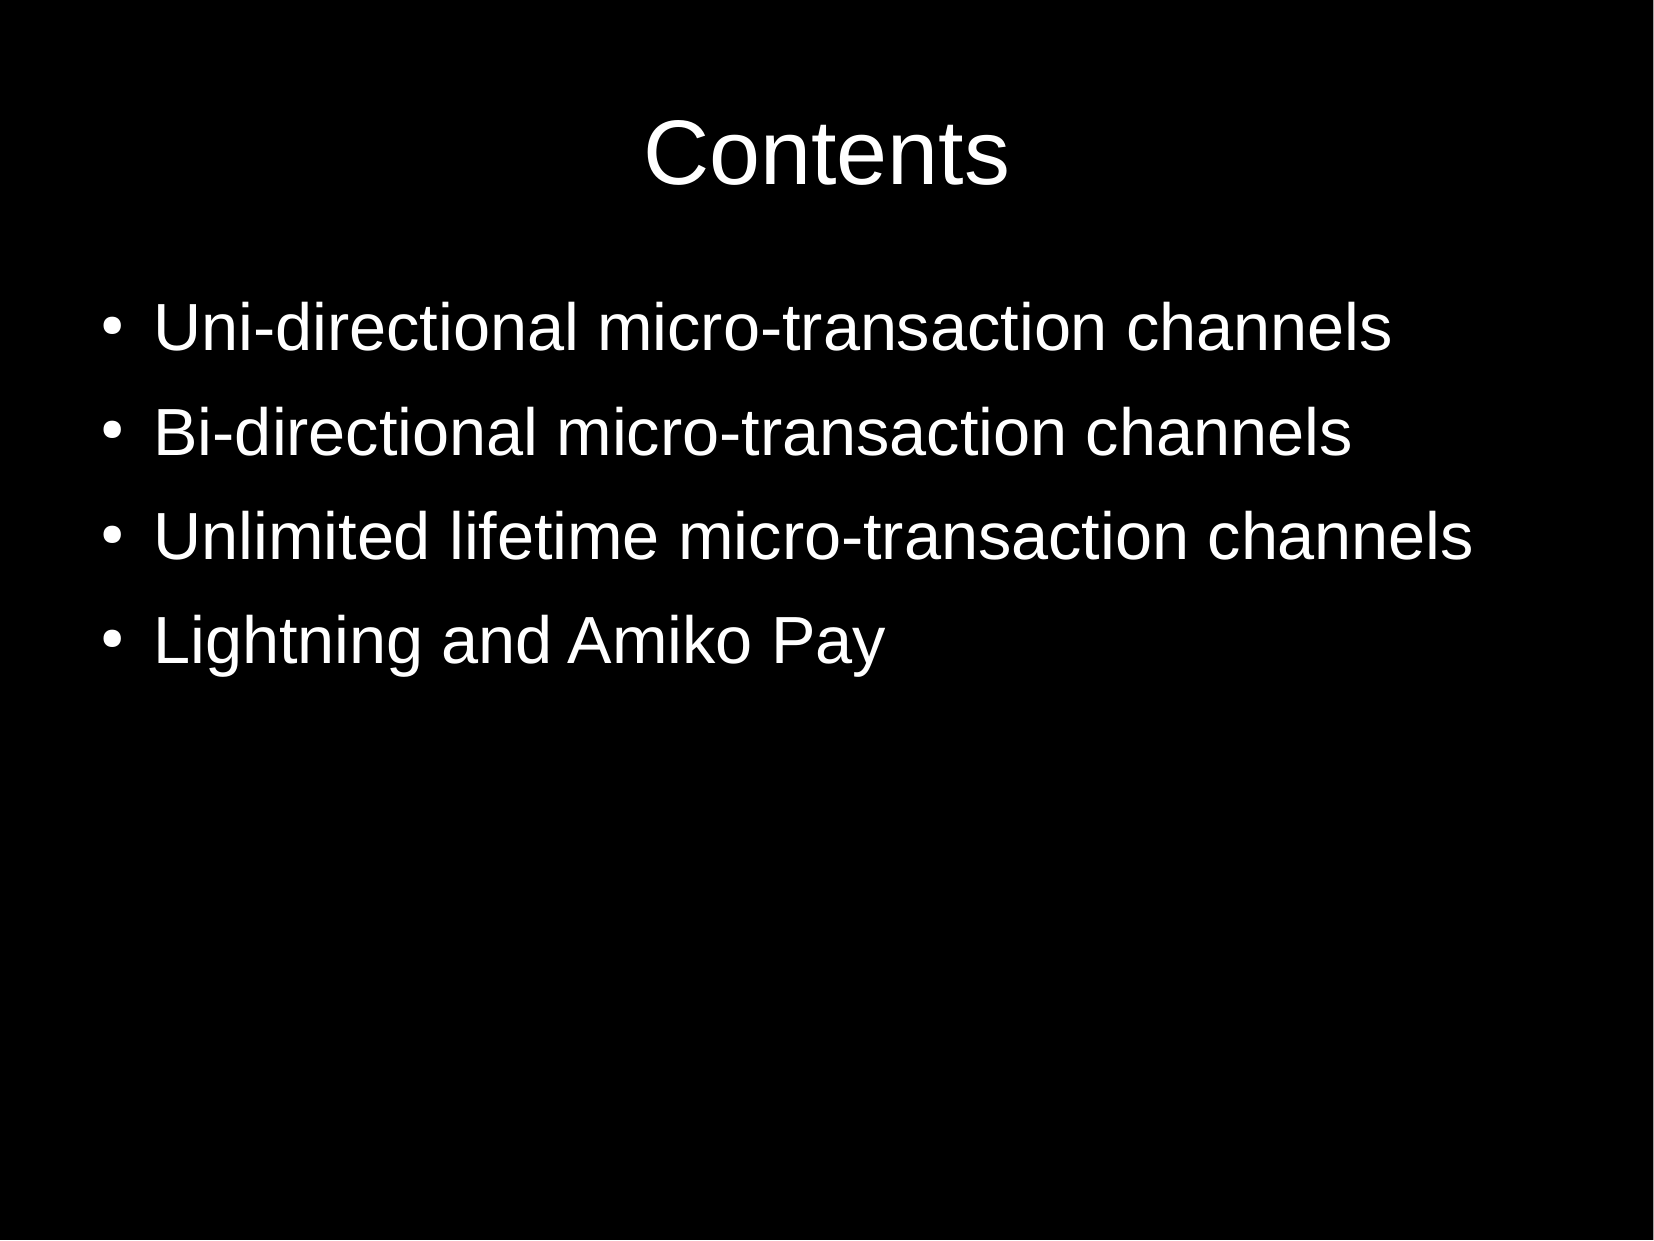

# Contents
Uni-directional micro-transaction channels
Bi-directional micro-transaction channels
Unlimited lifetime micro-transaction channels
Lightning and Amiko Pay